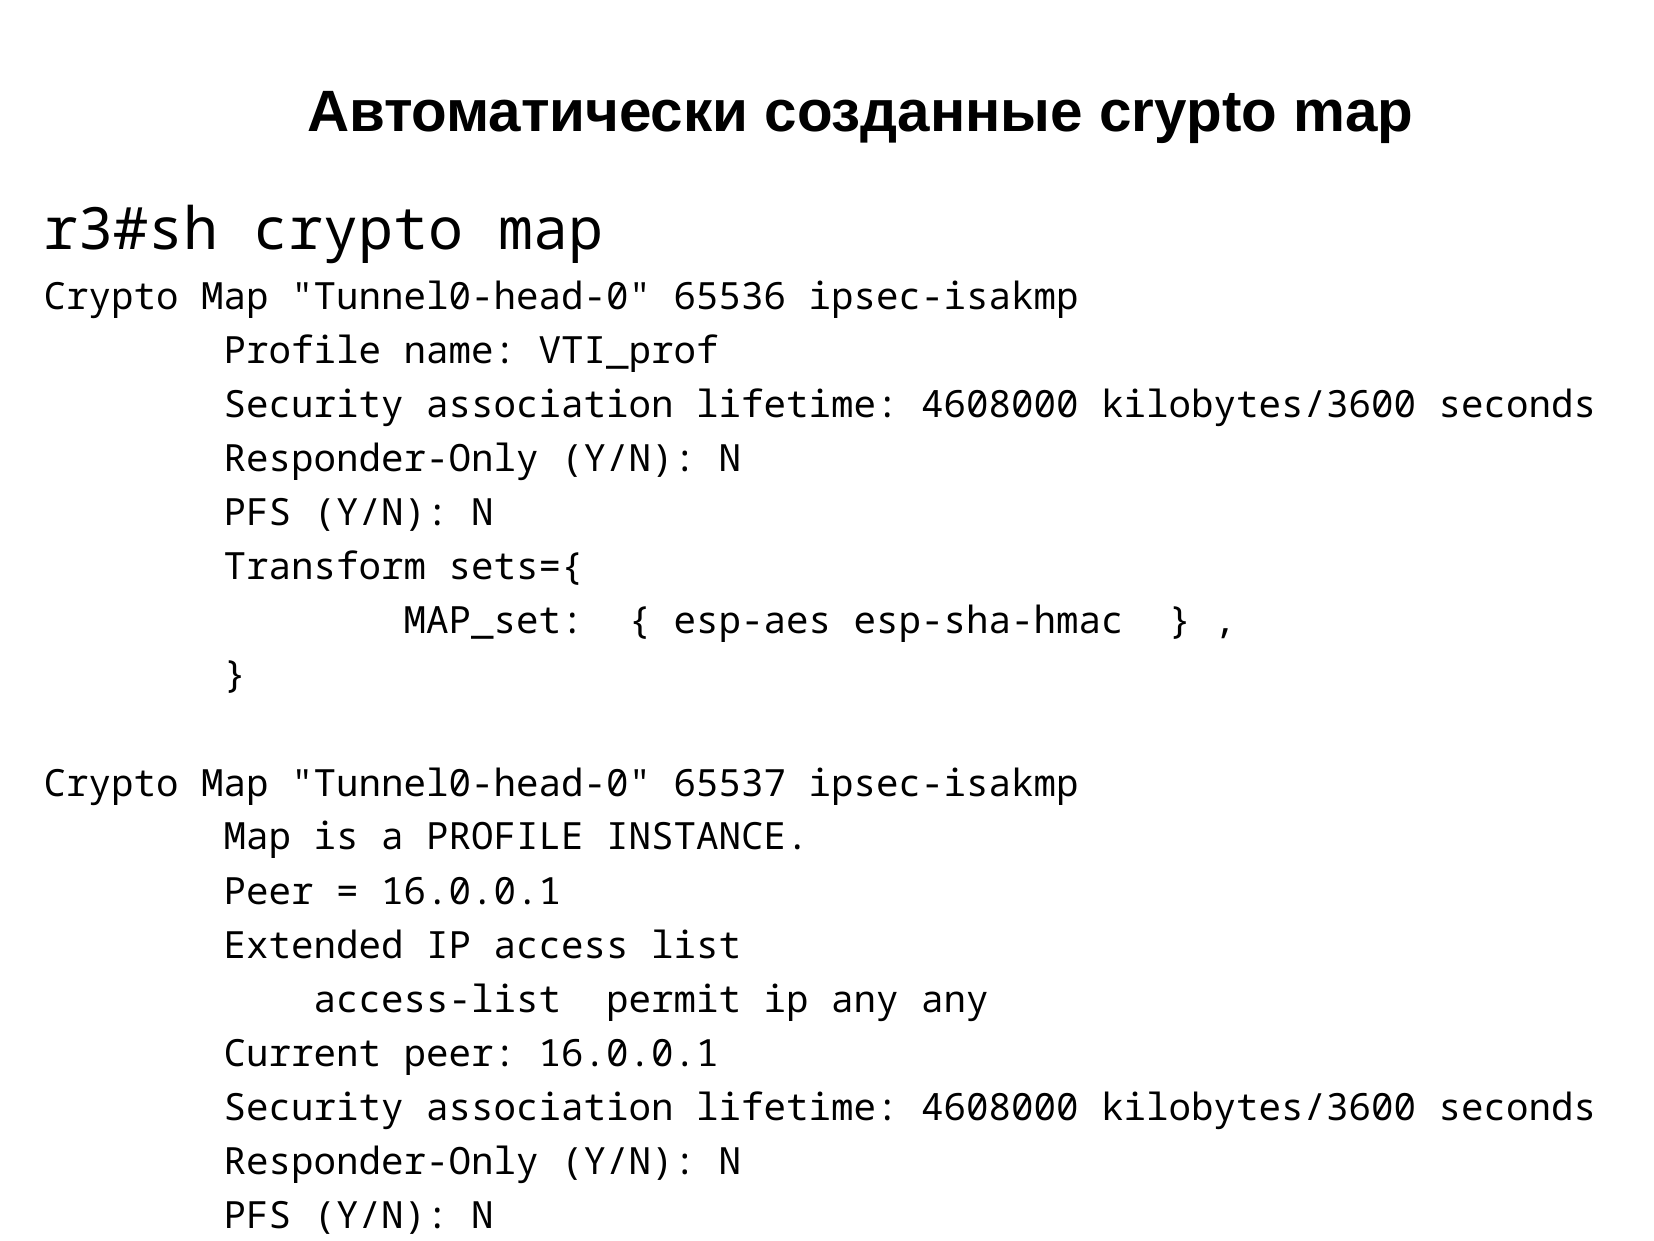

Автоматически созданные crypto map
# r3#sh crypto map
Crypto Map "Tunnel0-head-0" 65536 ipsec-isakmp
 Profile name: VTI_prof
 Security association lifetime: 4608000 kilobytes/3600 seconds
 Responder-Only (Y/N): N
 PFS (Y/N): N
 Transform sets={
 MAP_set: { esp-aes esp-sha-hmac } ,
 }
Crypto Map "Tunnel0-head-0" 65537 ipsec-isakmp
 Map is a PROFILE INSTANCE.
 Peer = 16.0.0.1
 Extended IP access list
 access-list permit ip any any
 Current peer: 16.0.0.1
 Security association lifetime: 4608000 kilobytes/3600 seconds
 Responder-Only (Y/N): N
 PFS (Y/N): N
 Transform sets={
 MAP_set: { esp-aes esp-sha-hmac } ,
 }
 Always create SAs
 Interfaces using crypto map Tunnel0-head-0:
 Tunnel0